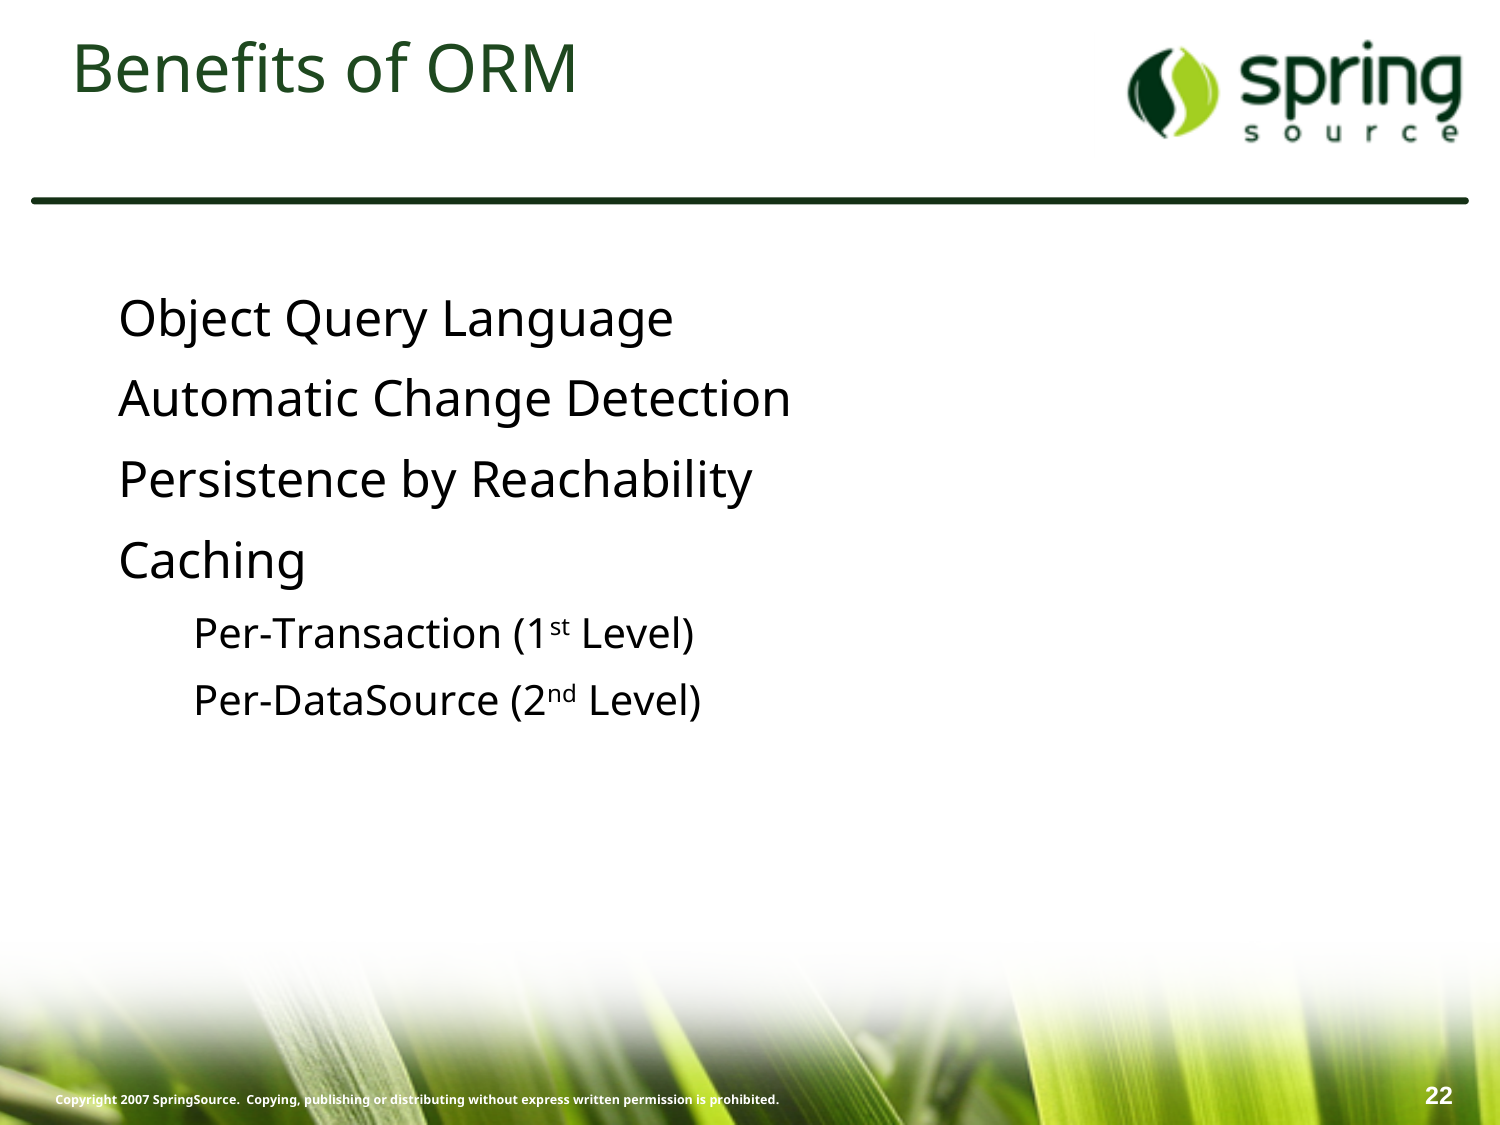

# Benefits of ORM
Object Query Language
Automatic Change Detection
Persistence by Reachability
Caching
Per-Transaction (1st Level)
Per-DataSource (2nd Level)